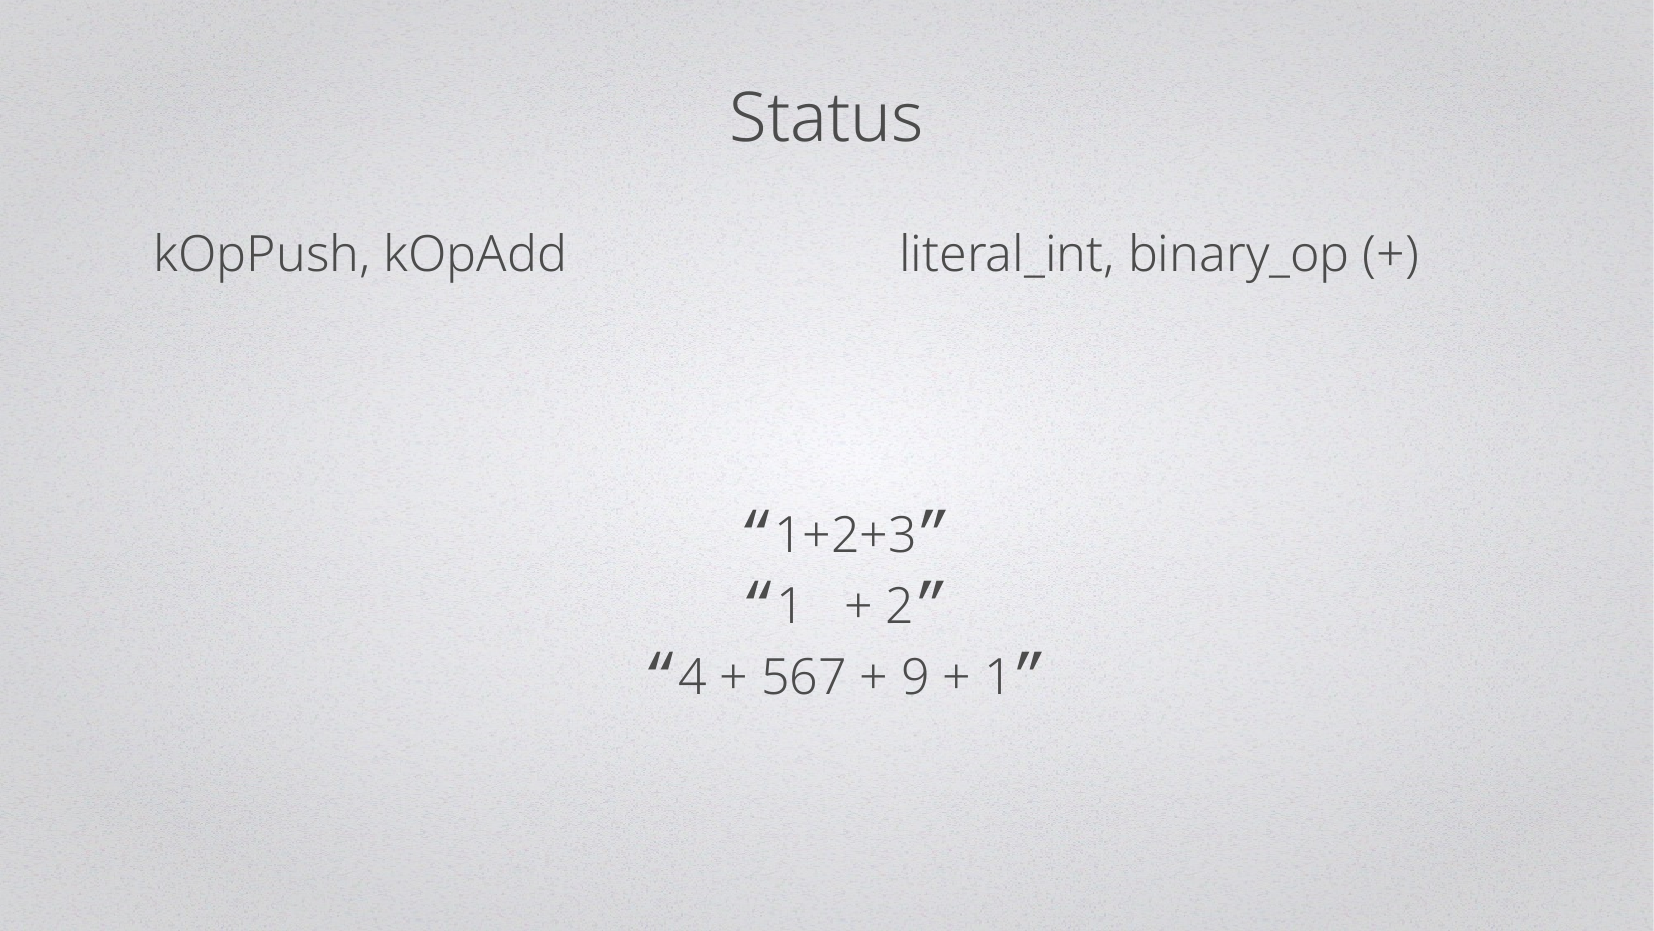

# Status
kOpPush, kOpAdd
literal_int, binary_op (+)
“1+2+3”
“1 + 2”
“4 + 567 + 9 + 1”